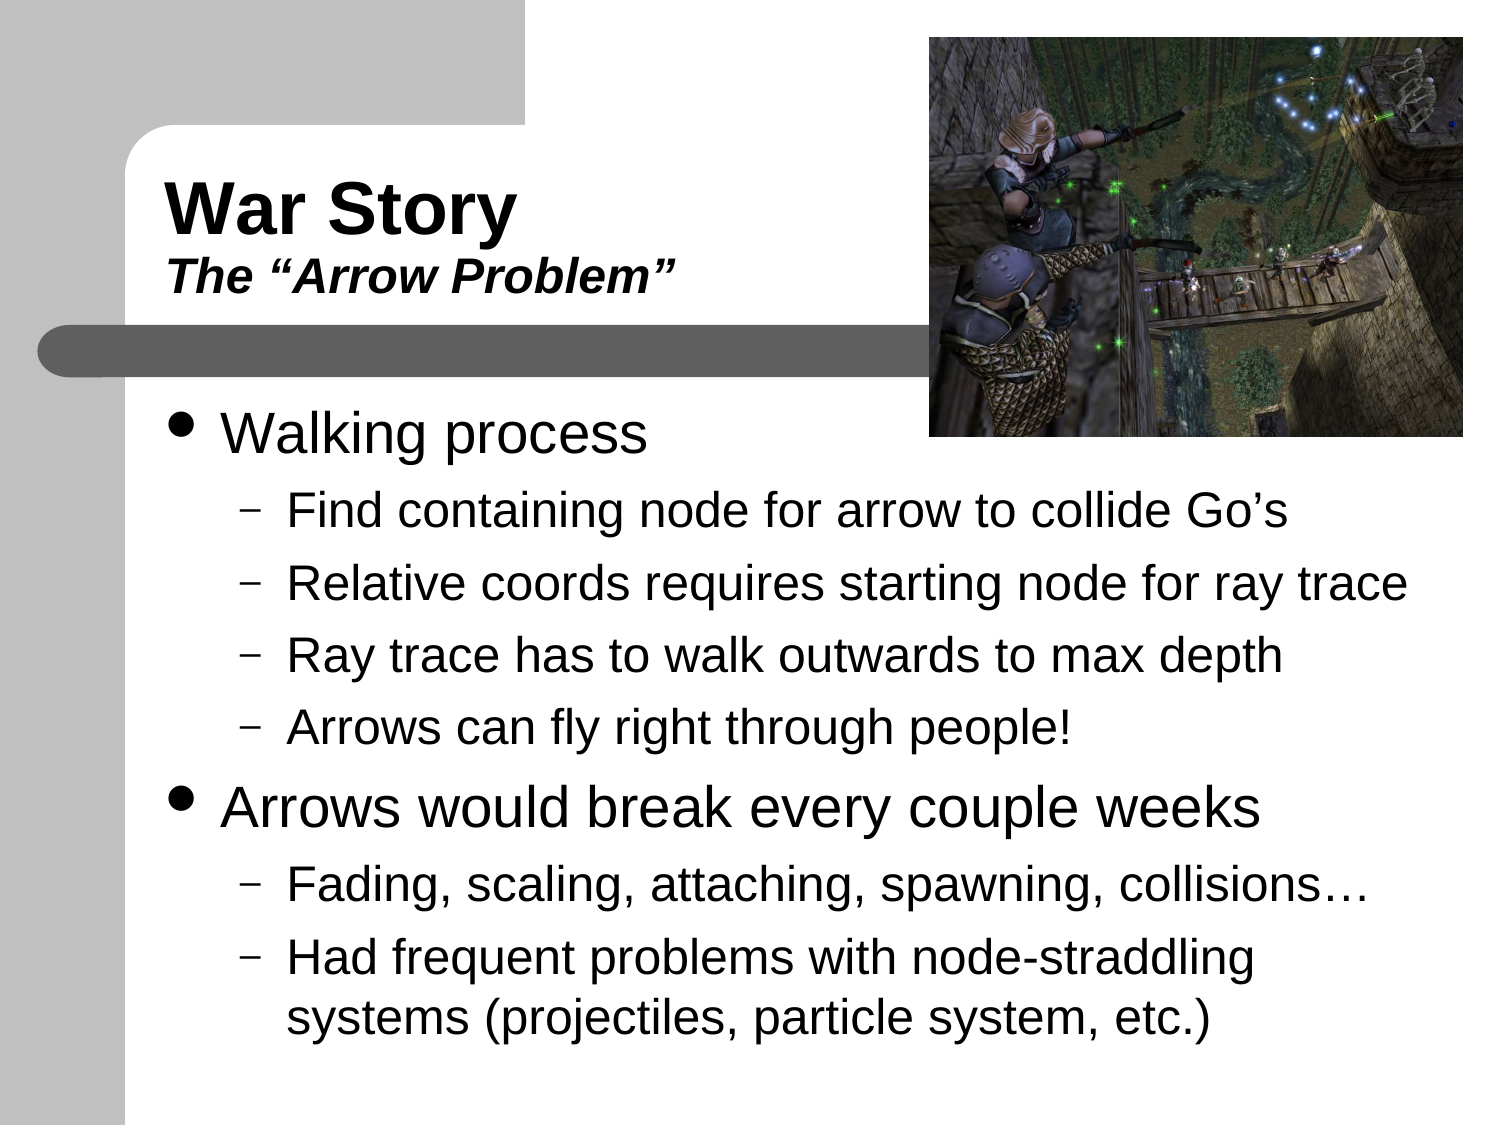

# War Story The “Arrow Problem”
Walking process
Find containing node for arrow to collide Go’s
Relative coords requires starting node for ray trace
Ray trace has to walk outwards to max depth
Arrows can fly right through people!
Arrows would break every couple weeks
Fading, scaling, attaching, spawning, collisions…
Had frequent problems with node-straddling systems (projectiles, particle system, etc.)